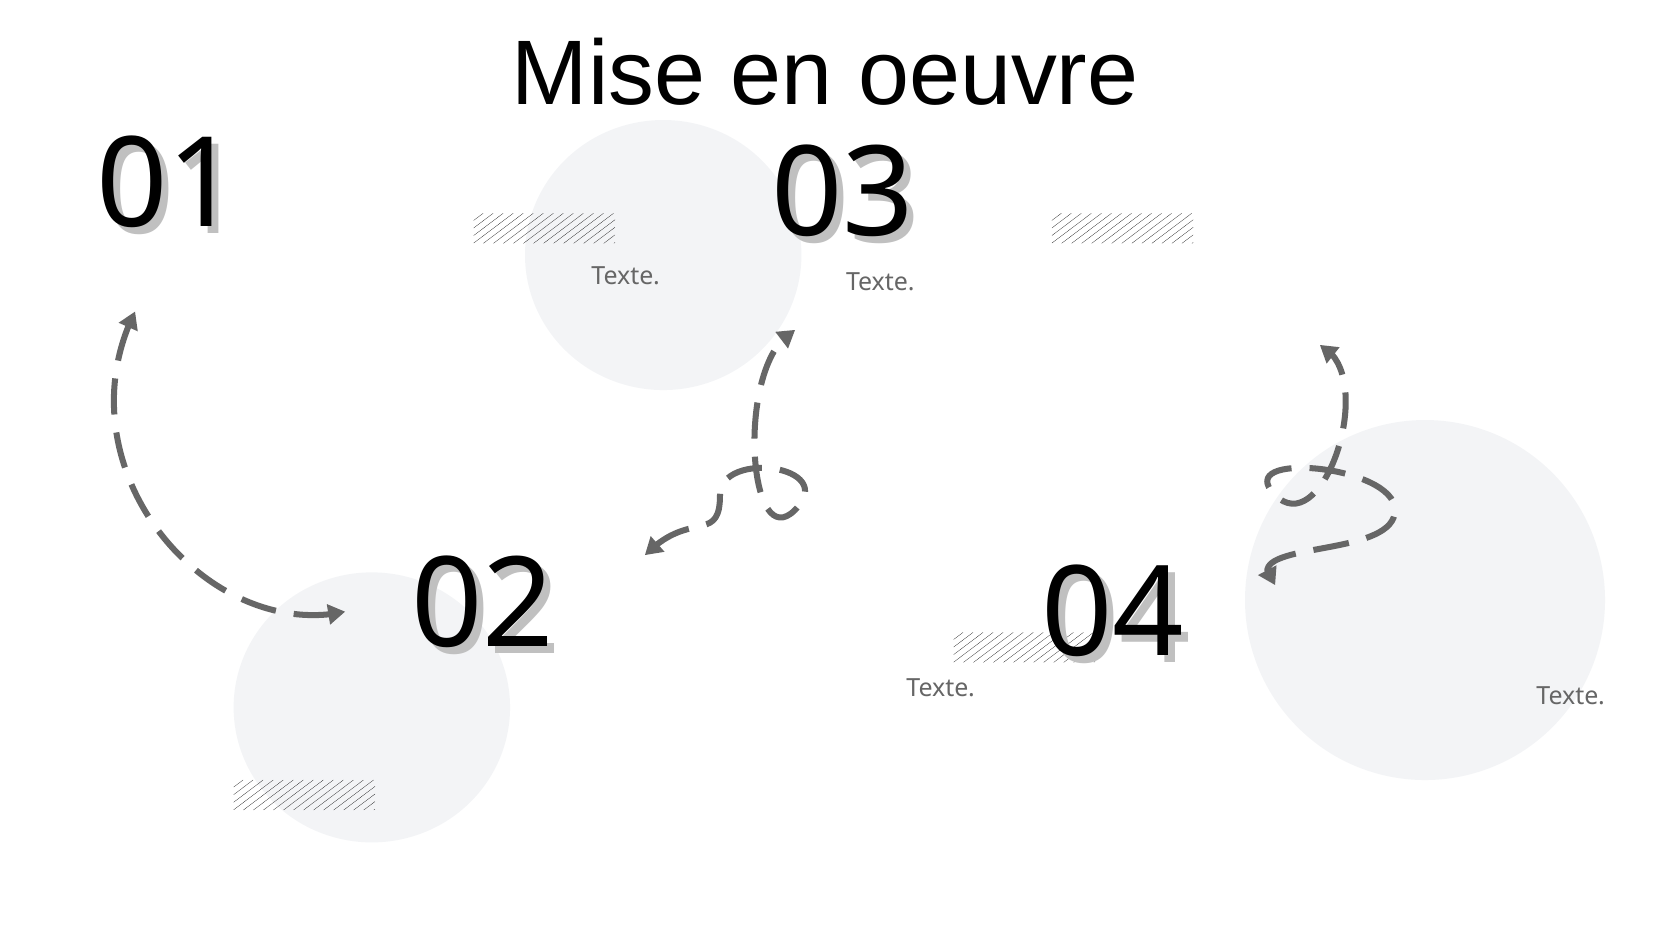

# Mise en oeuvre
01
03
Texte.
Texte.
02
04
Texte.
Texte.